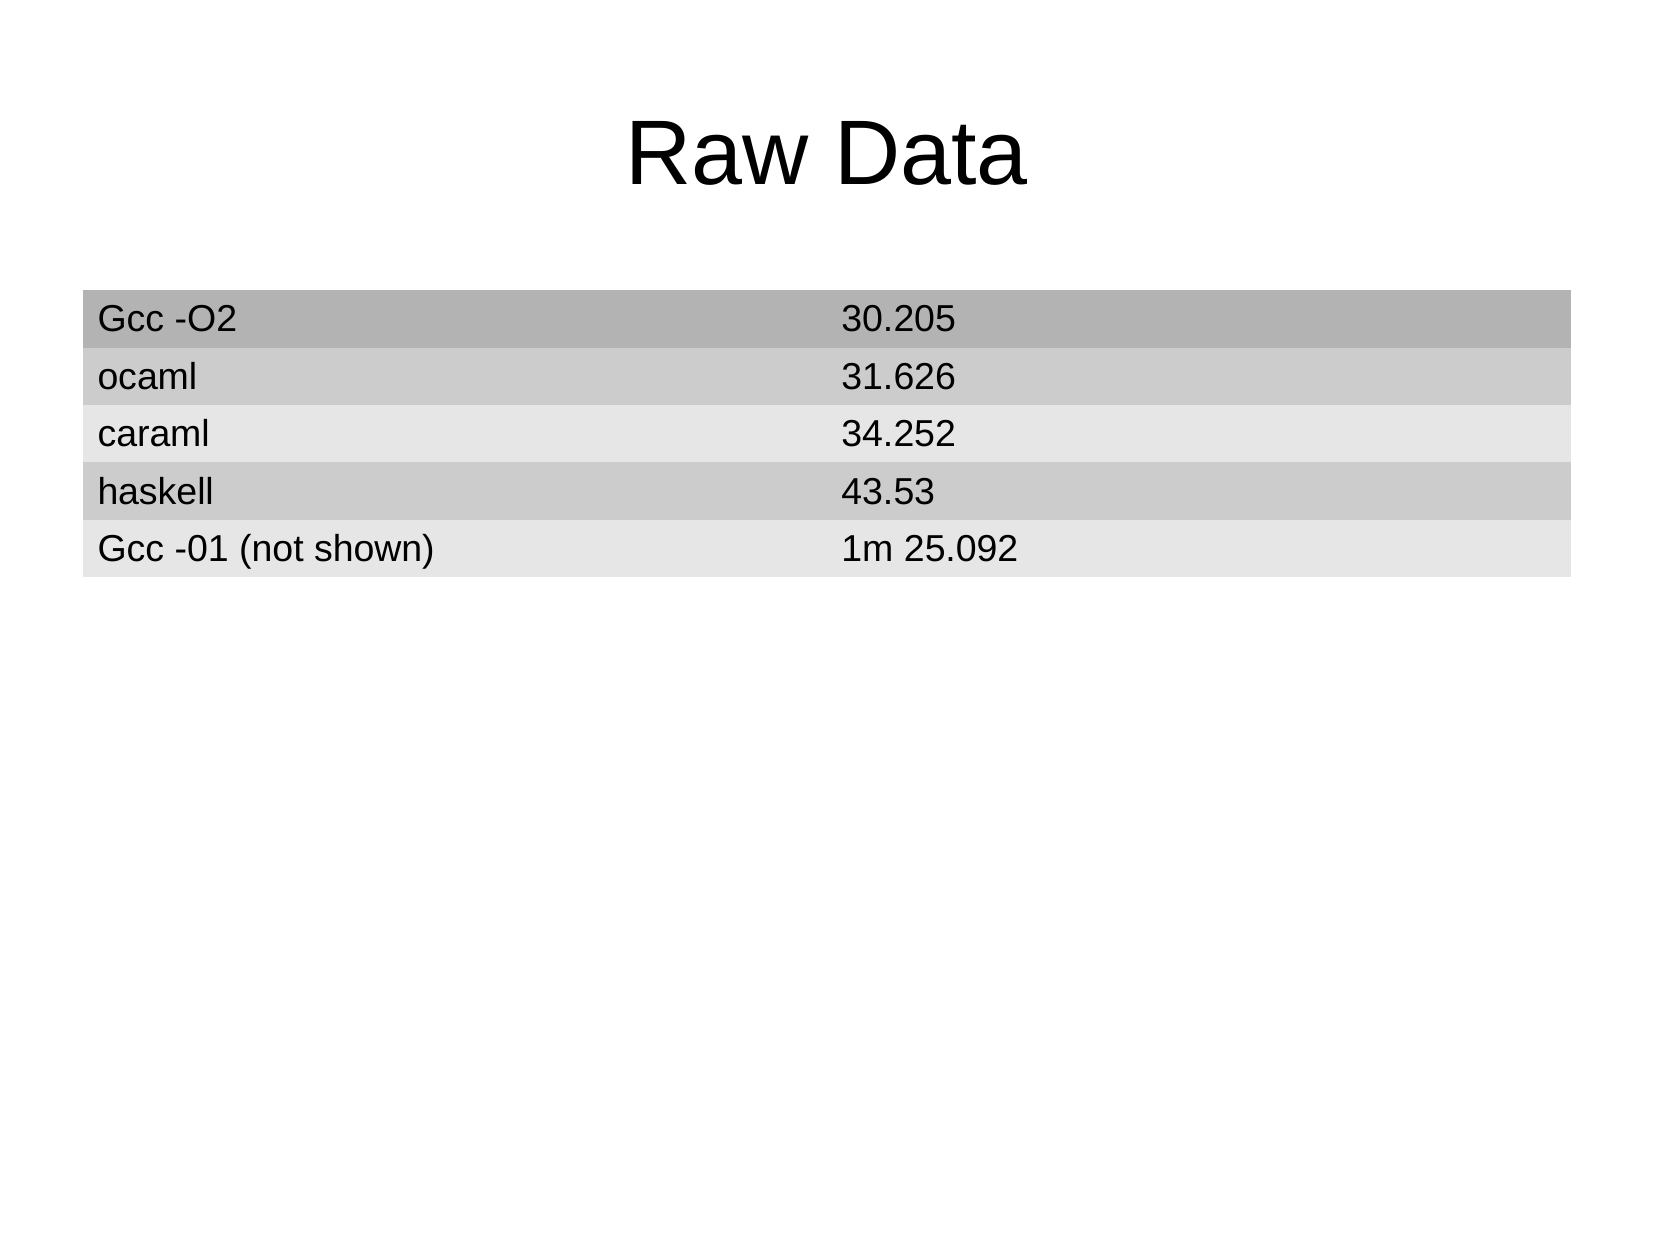

# Raw Data
| Gcc -O2 | 30.205 |
| --- | --- |
| ocaml | 31.626 |
| caraml | 34.252 |
| haskell | 43.53 |
| Gcc -01 (not shown) | 1m 25.092 |